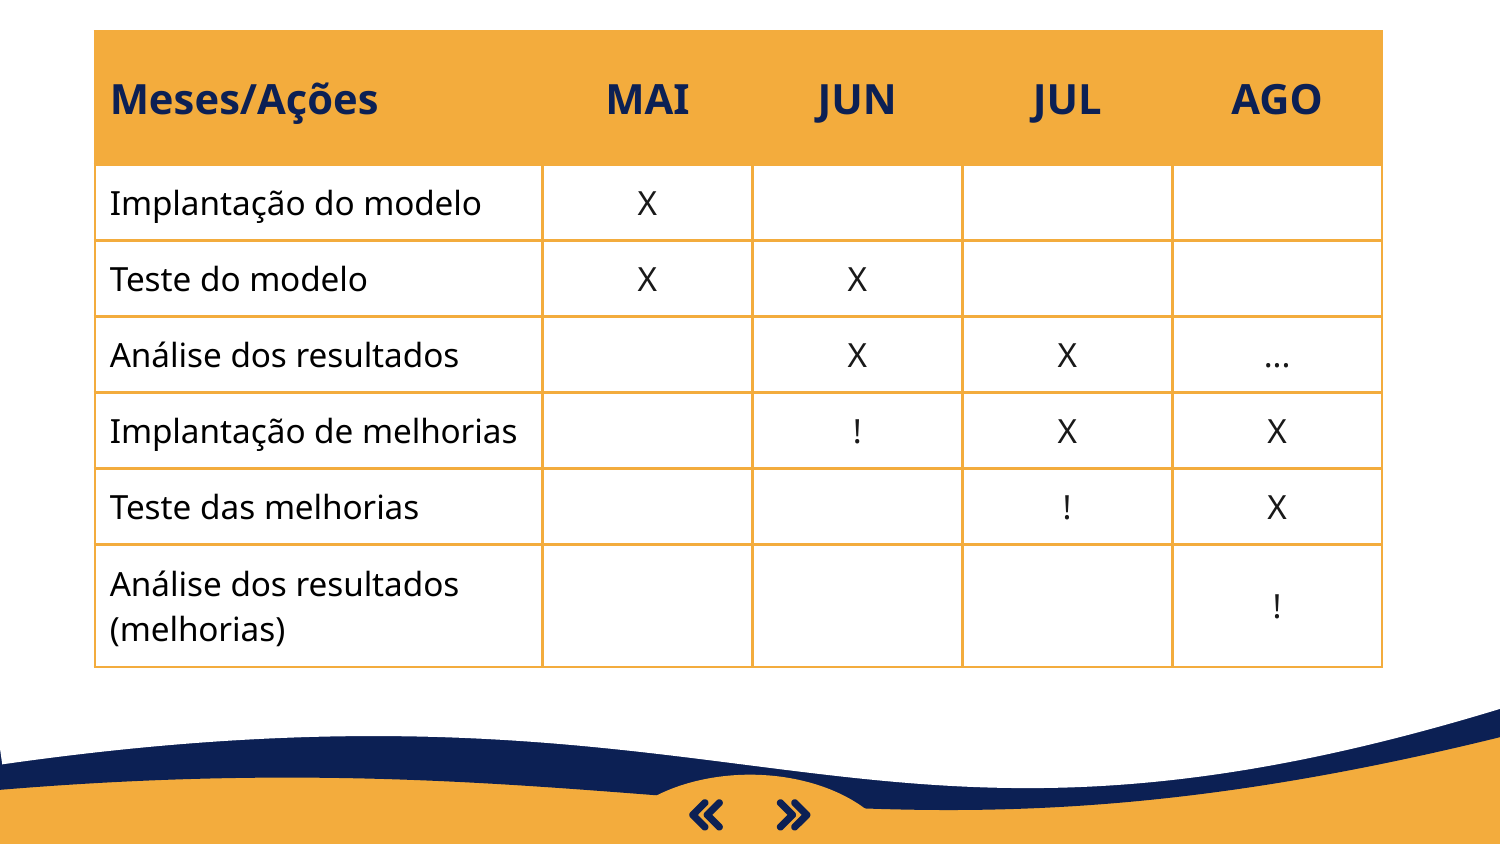

| Meses/Ações | MAI | JUN | JUL | AGO |
| --- | --- | --- | --- | --- |
| Implantação do modelo | X | | | |
| Teste do modelo | X | X | | |
| Análise dos resultados | | X | X | ... |
| Implantação de melhorias | | ! | X | X |
| Teste das melhorias | | | ! | X |
| Análise dos resultados (melhorias) | | | | ! |